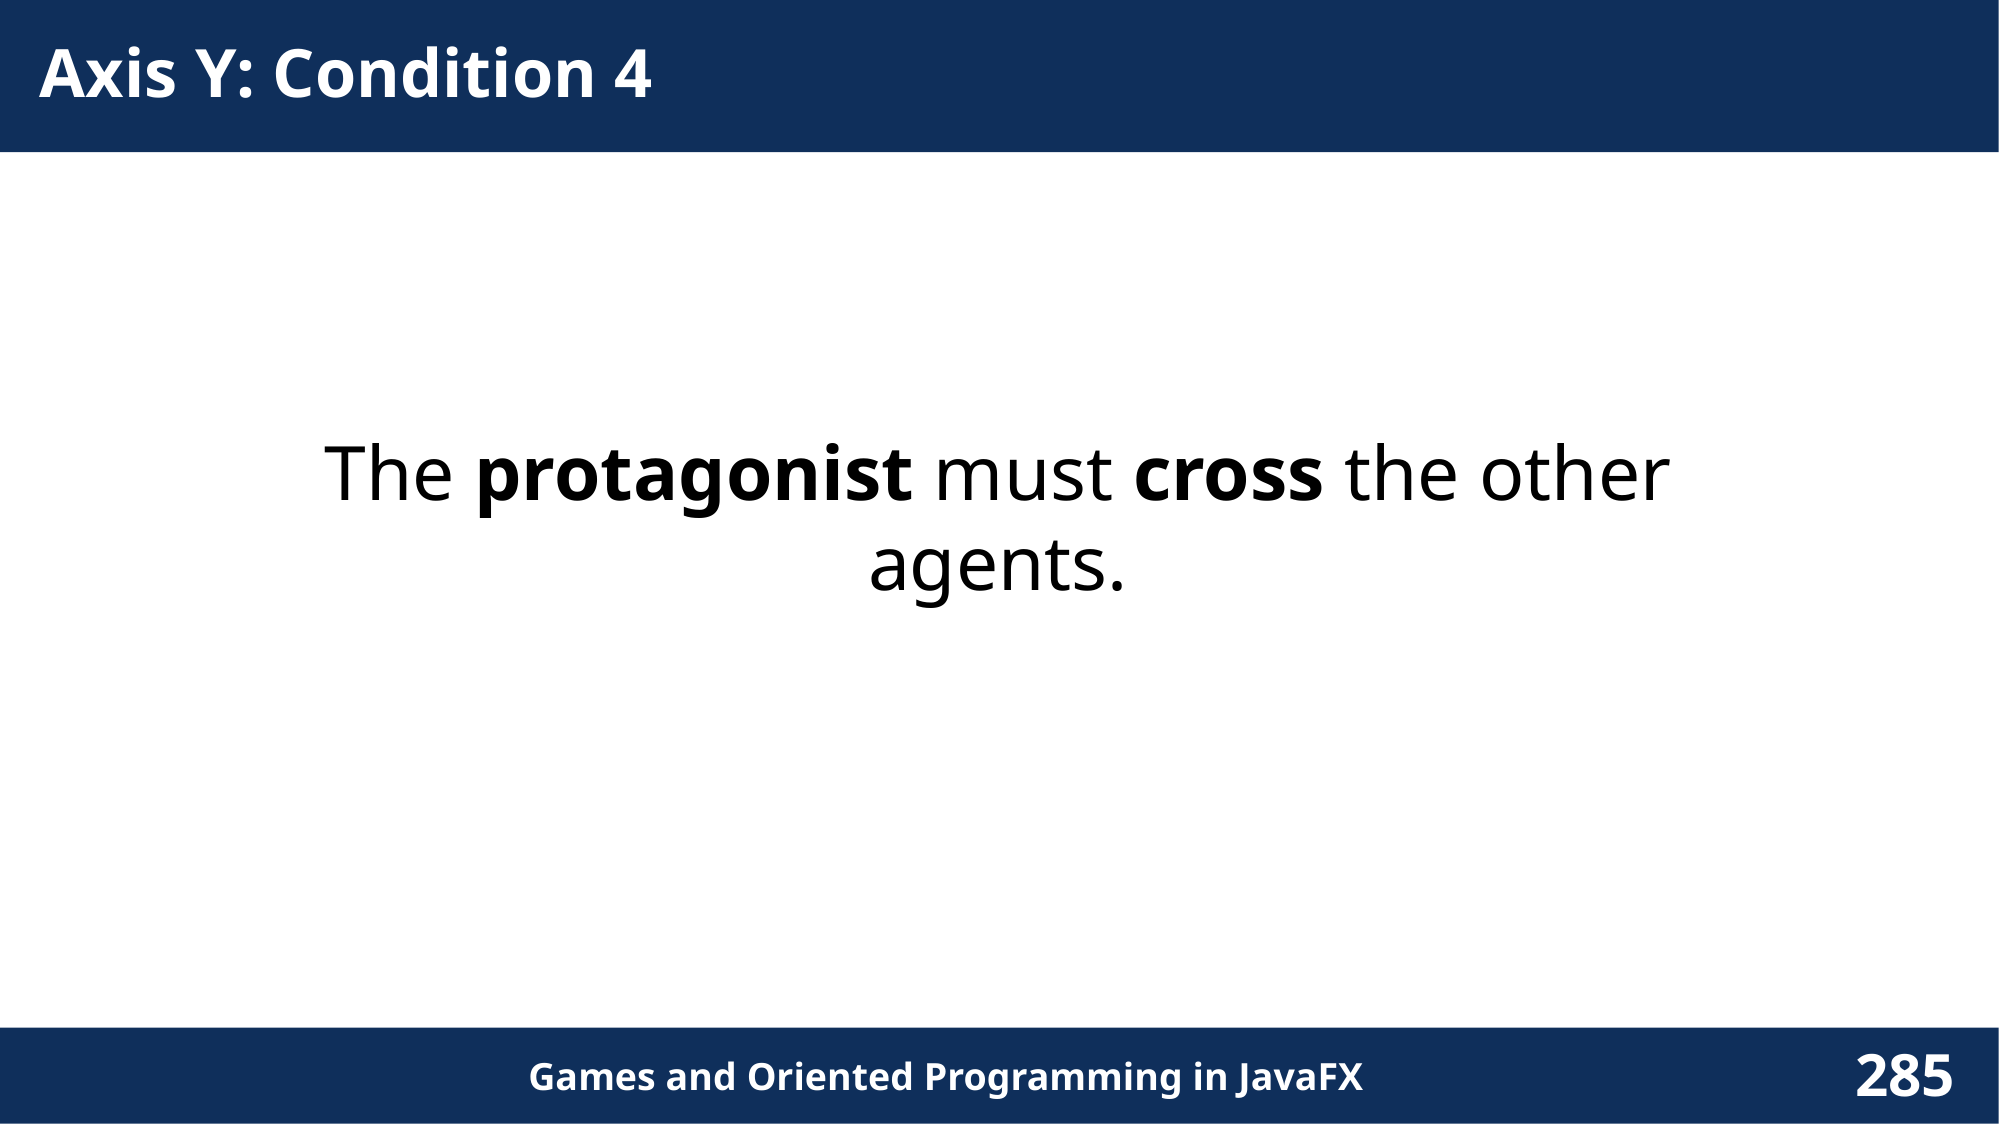

Axis Y: Condition 4
The protagonist must cross the other agents.